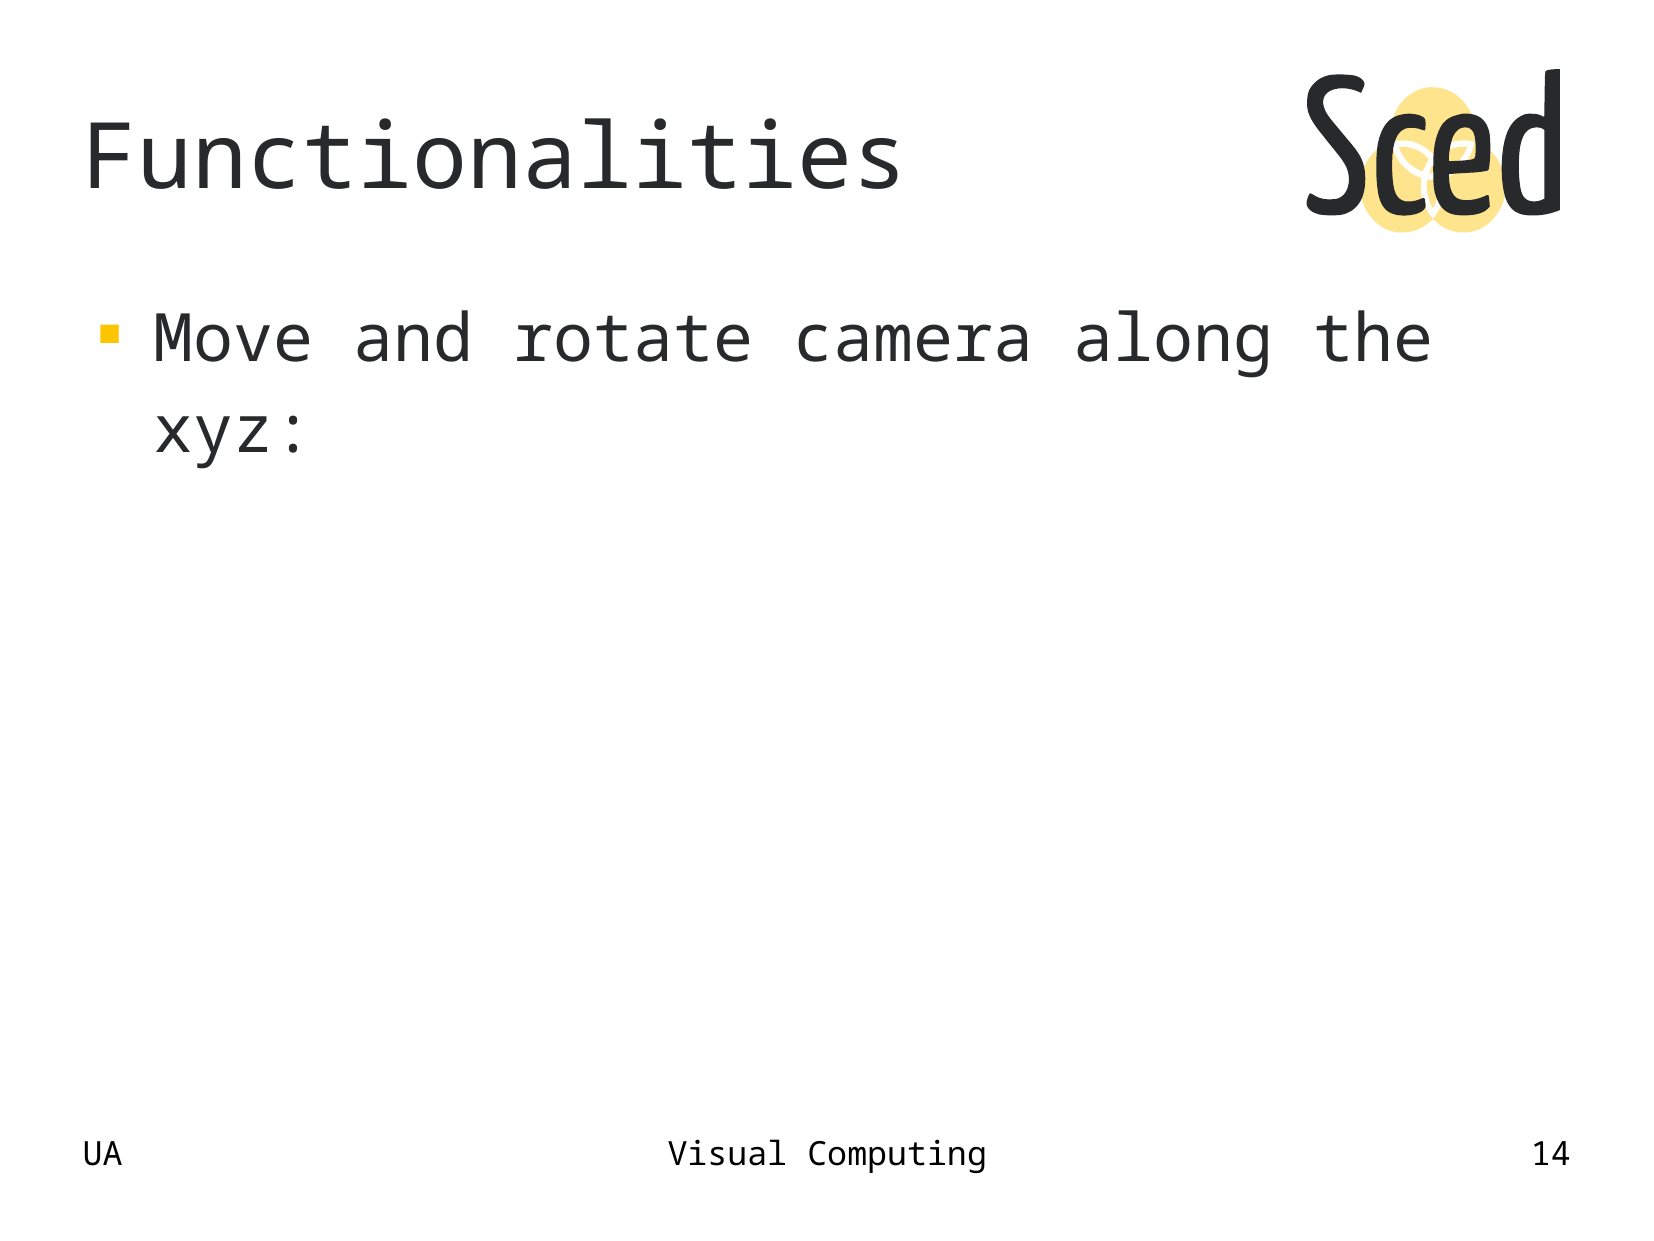

# Functionalities
Move and rotate camera along the xyz:
UA
Visual Computing
14